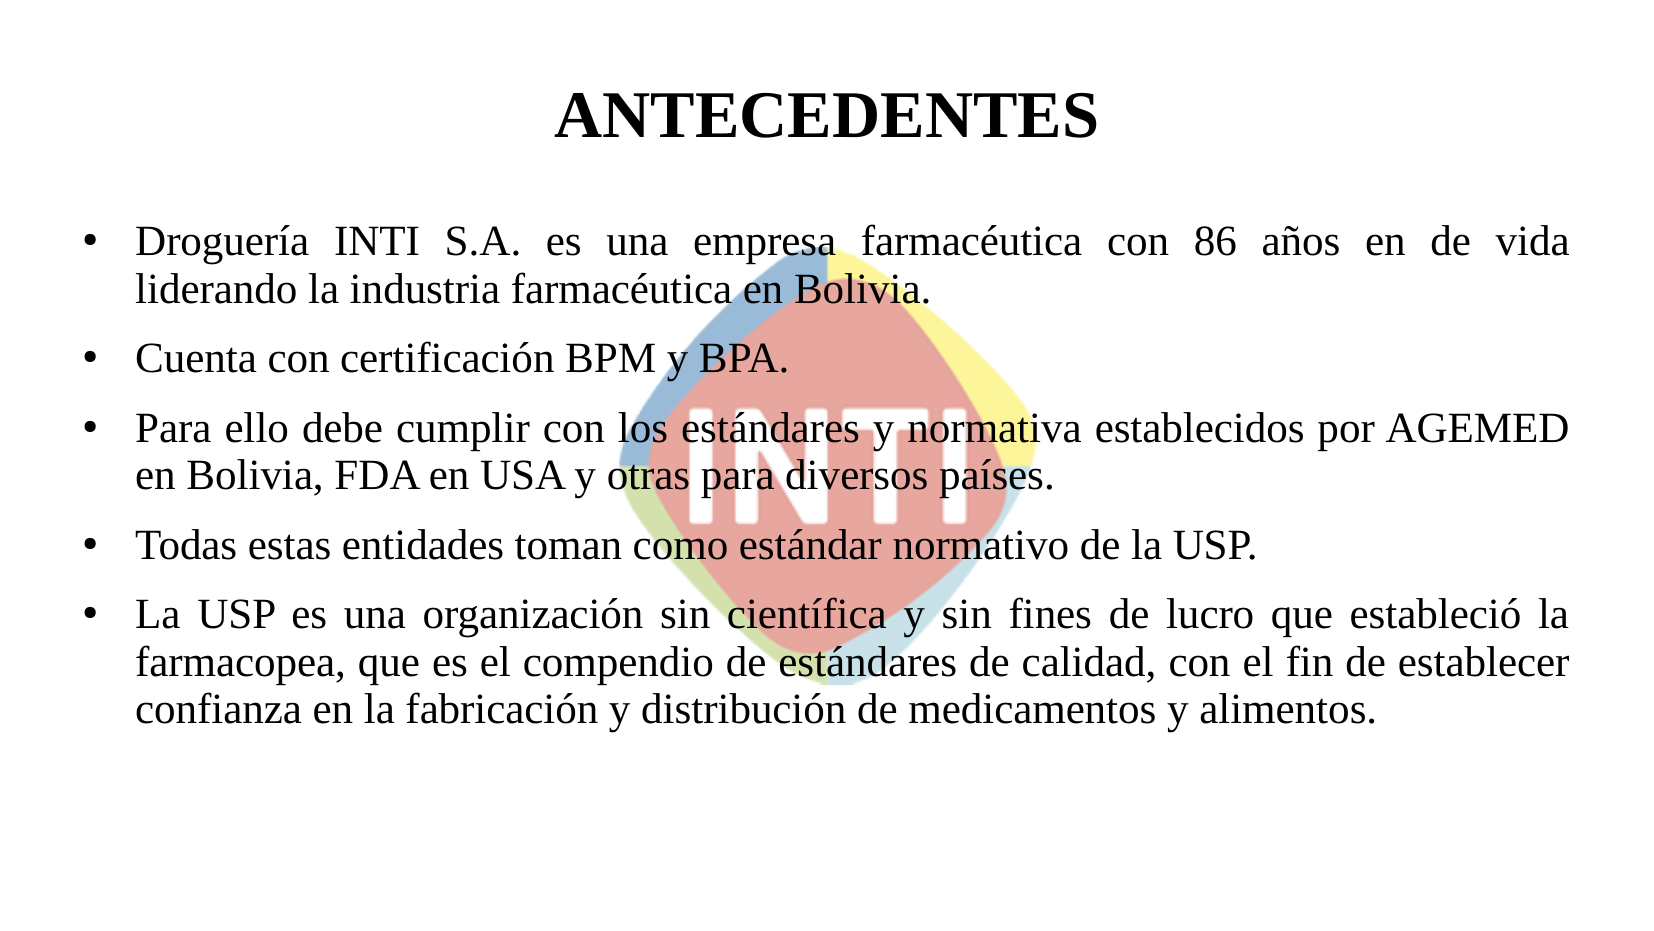

# ANTECEDENTES
Droguería INTI S.A. es una empresa farmacéutica con 86 años en de vida liderando la industria farmacéutica en Bolivia.
Cuenta con certificación BPM y BPA.
Para ello debe cumplir con los estándares y normativa establecidos por AGEMED en Bolivia, FDA en USA y otras para diversos países.
Todas estas entidades toman como estándar normativo de la USP.
La USP es una organización sin científica y sin fines de lucro que estableció la farmacopea, que es el compendio de estándares de calidad, con el fin de establecer confianza en la fabricación y distribución de medicamentos y alimentos.